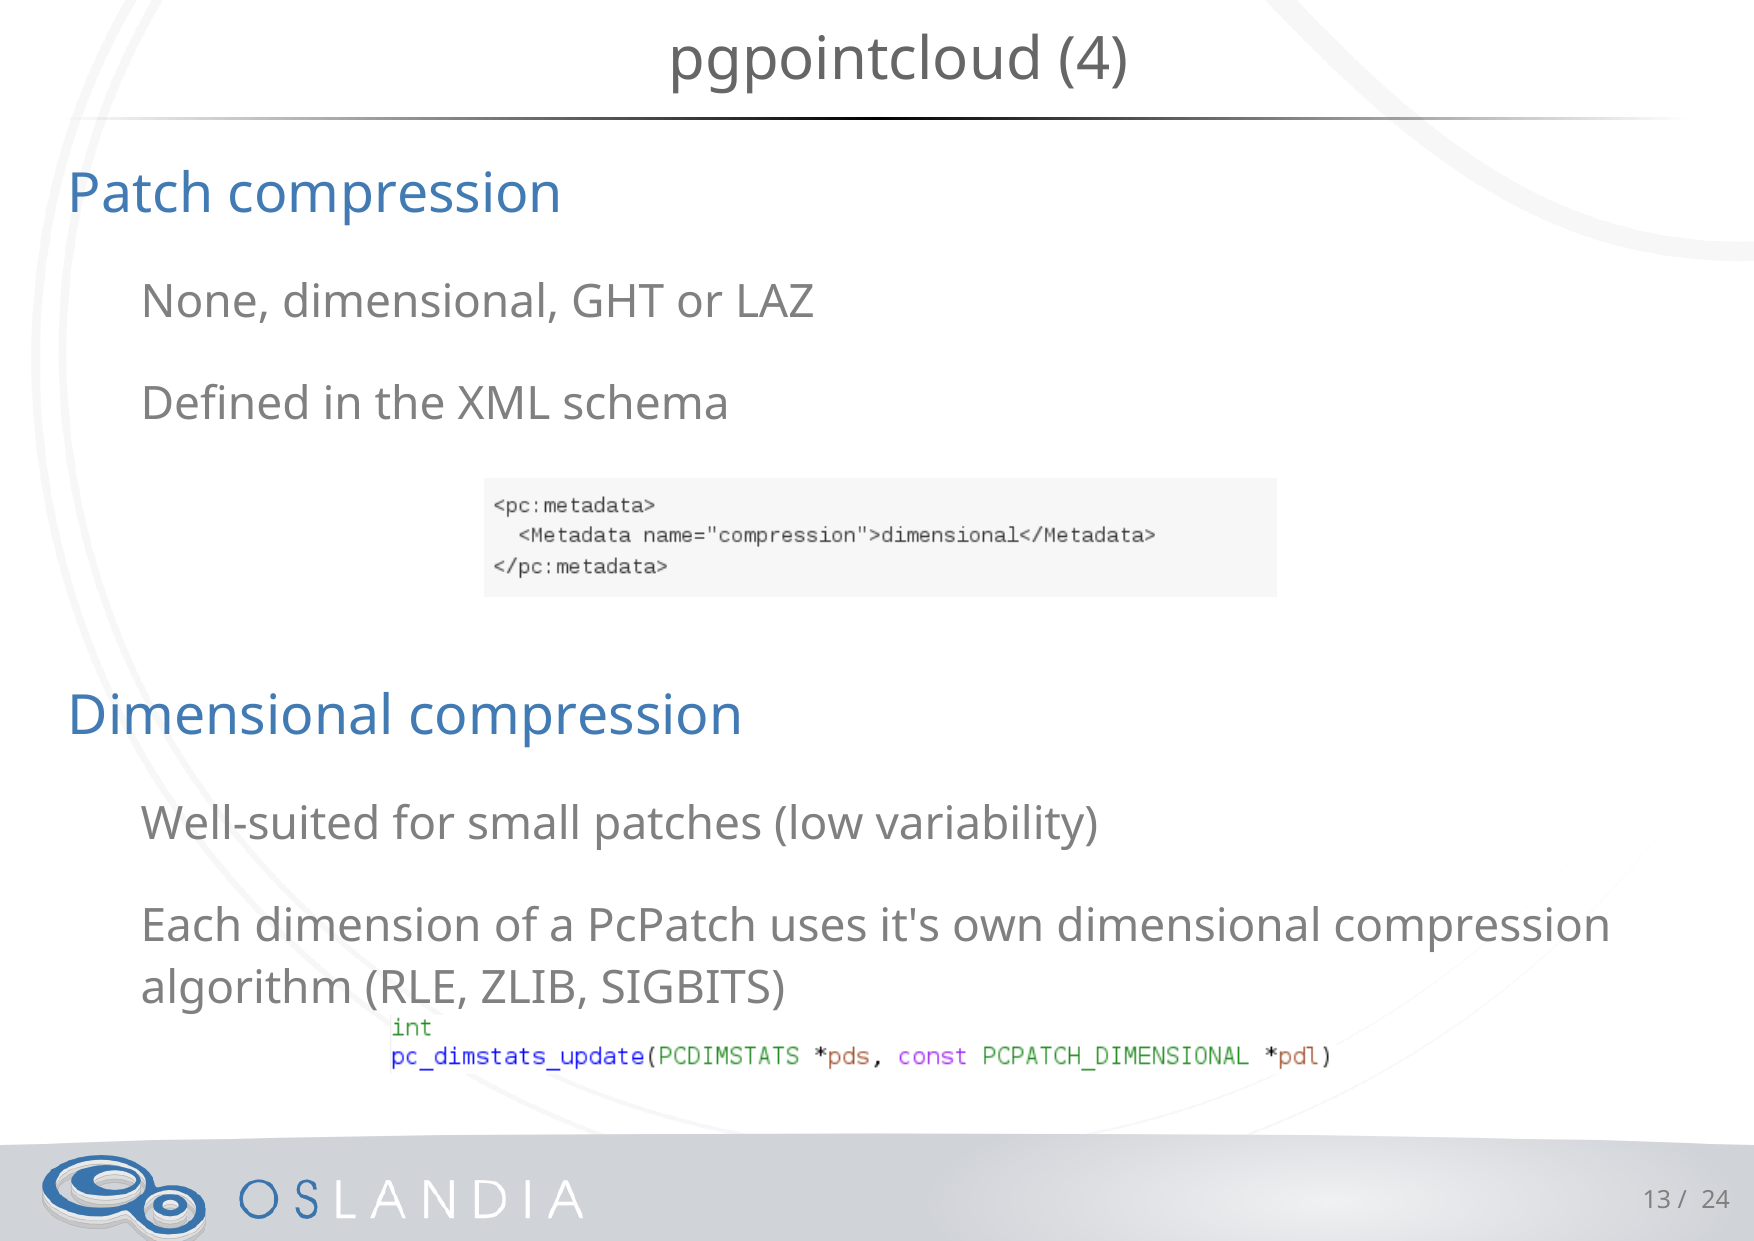

# pgpointcloud (4)
Patch compression
None, dimensional, GHT or LAZ
Defined in the XML schema
Dimensional compression
Well-suited for small patches (low variability)
Each dimension of a PcPatch uses it's own dimensional compression algorithm (RLE, ZLIB, SIGBITS)